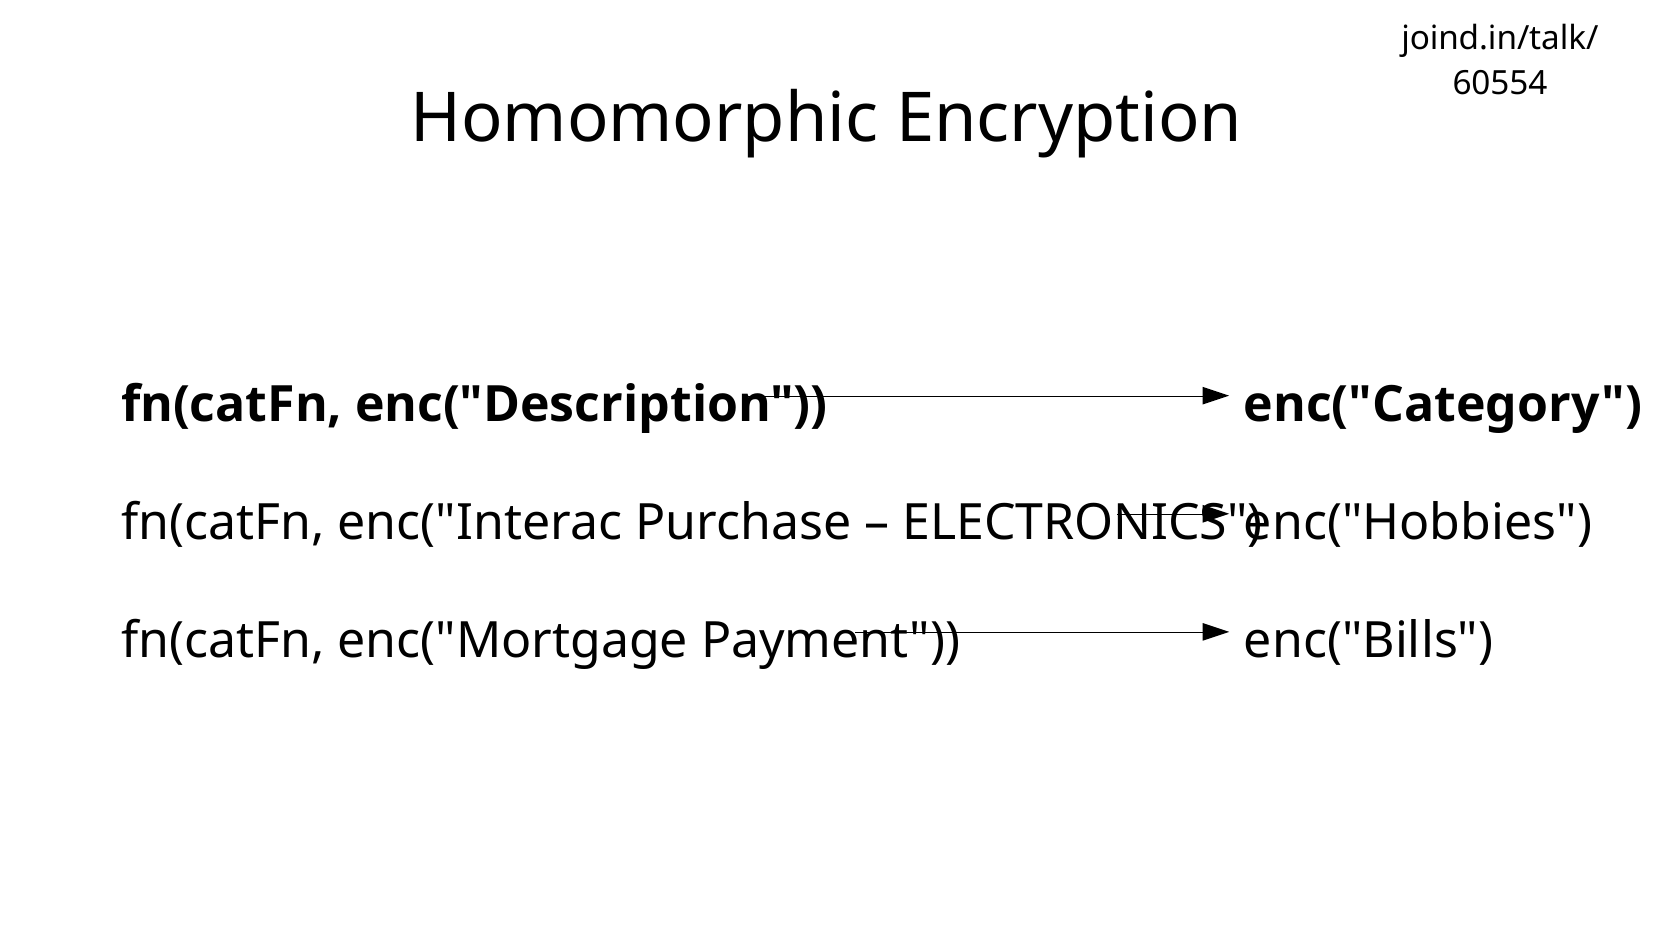

# Homomorphic Encryption
fn(catFn, enc("Description"))
enc("Category")
fn(catFn, enc("Interac Purchase – ELECTRONICS")
enc("Hobbies")
fn(catFn, enc("Mortgage Payment"))
enc("Bills")